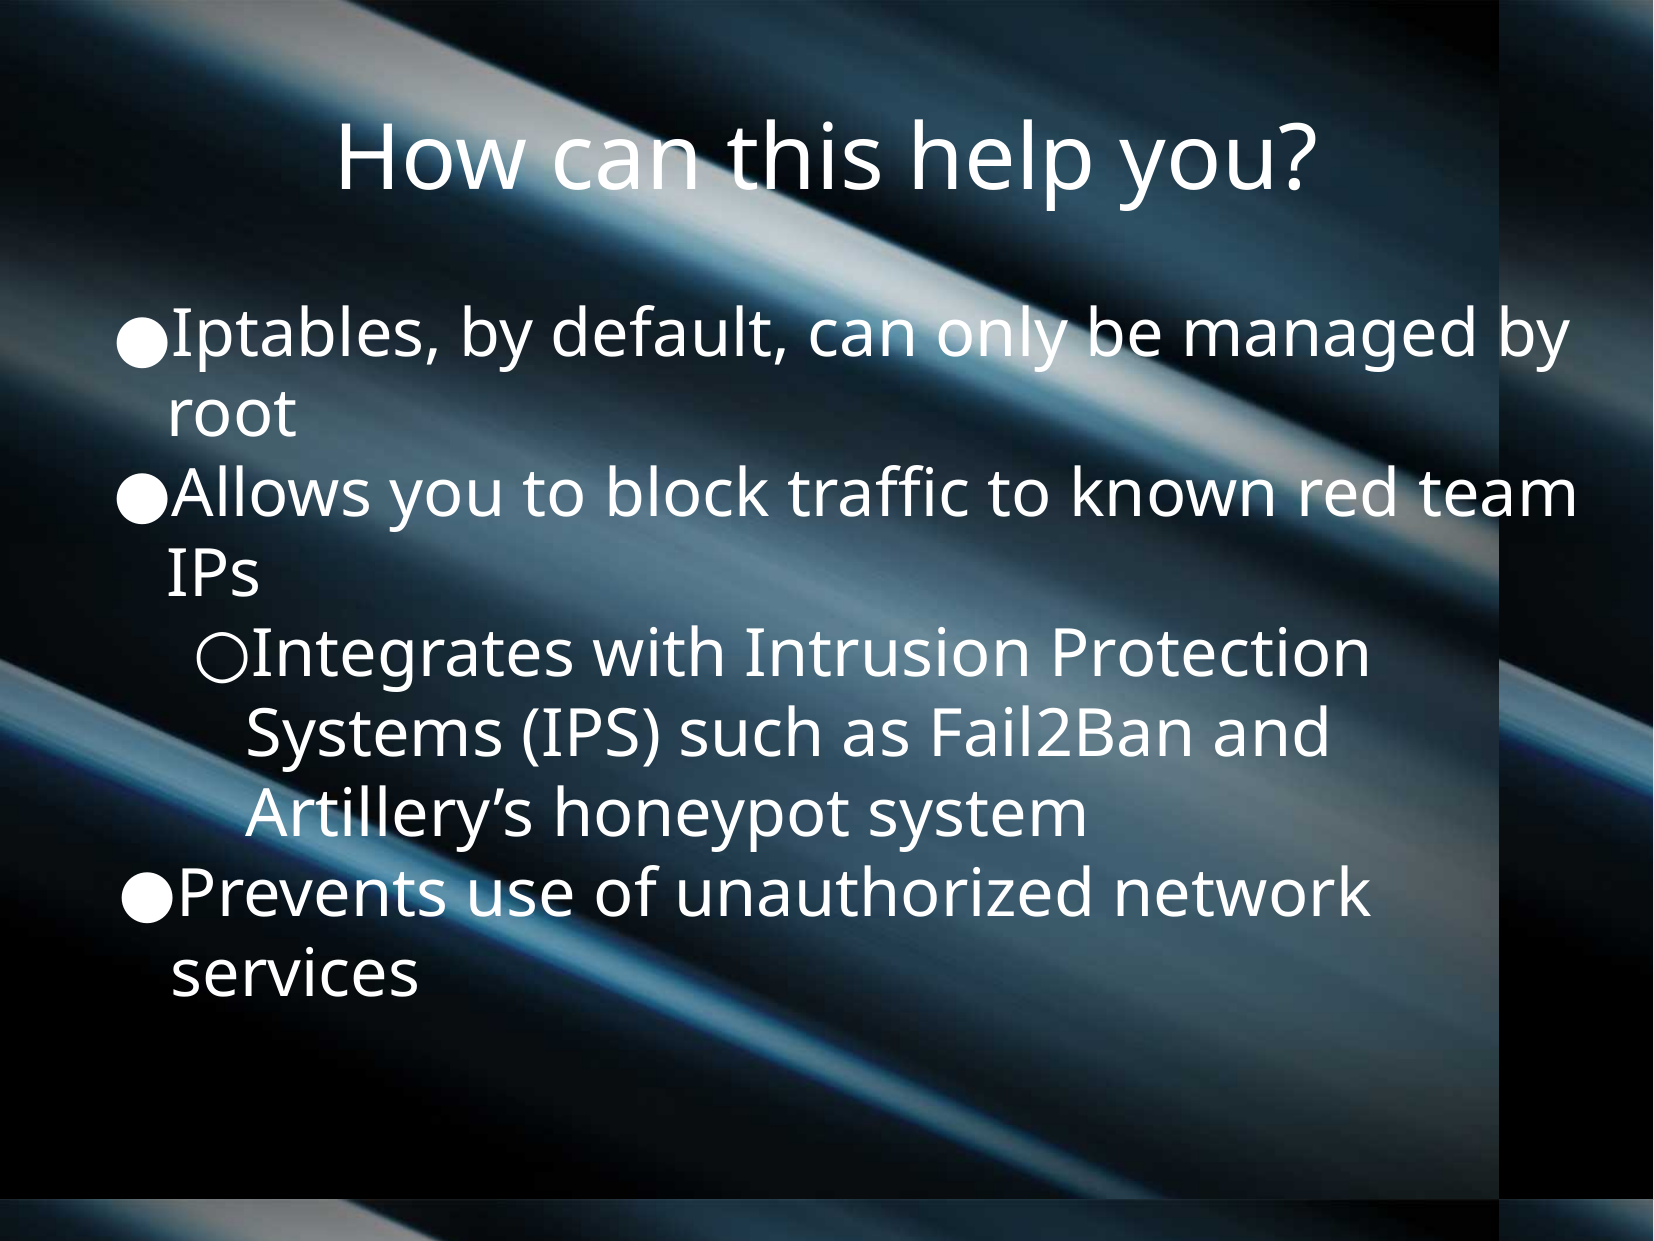

How can this help you?
Iptables, by default, can only be managed by root
Allows you to block traffic to known red team IPs
Integrates with Intrusion Protection Systems (IPS) such as Fail2Ban and Artillery’s honeypot system
Prevents use of unauthorized network services